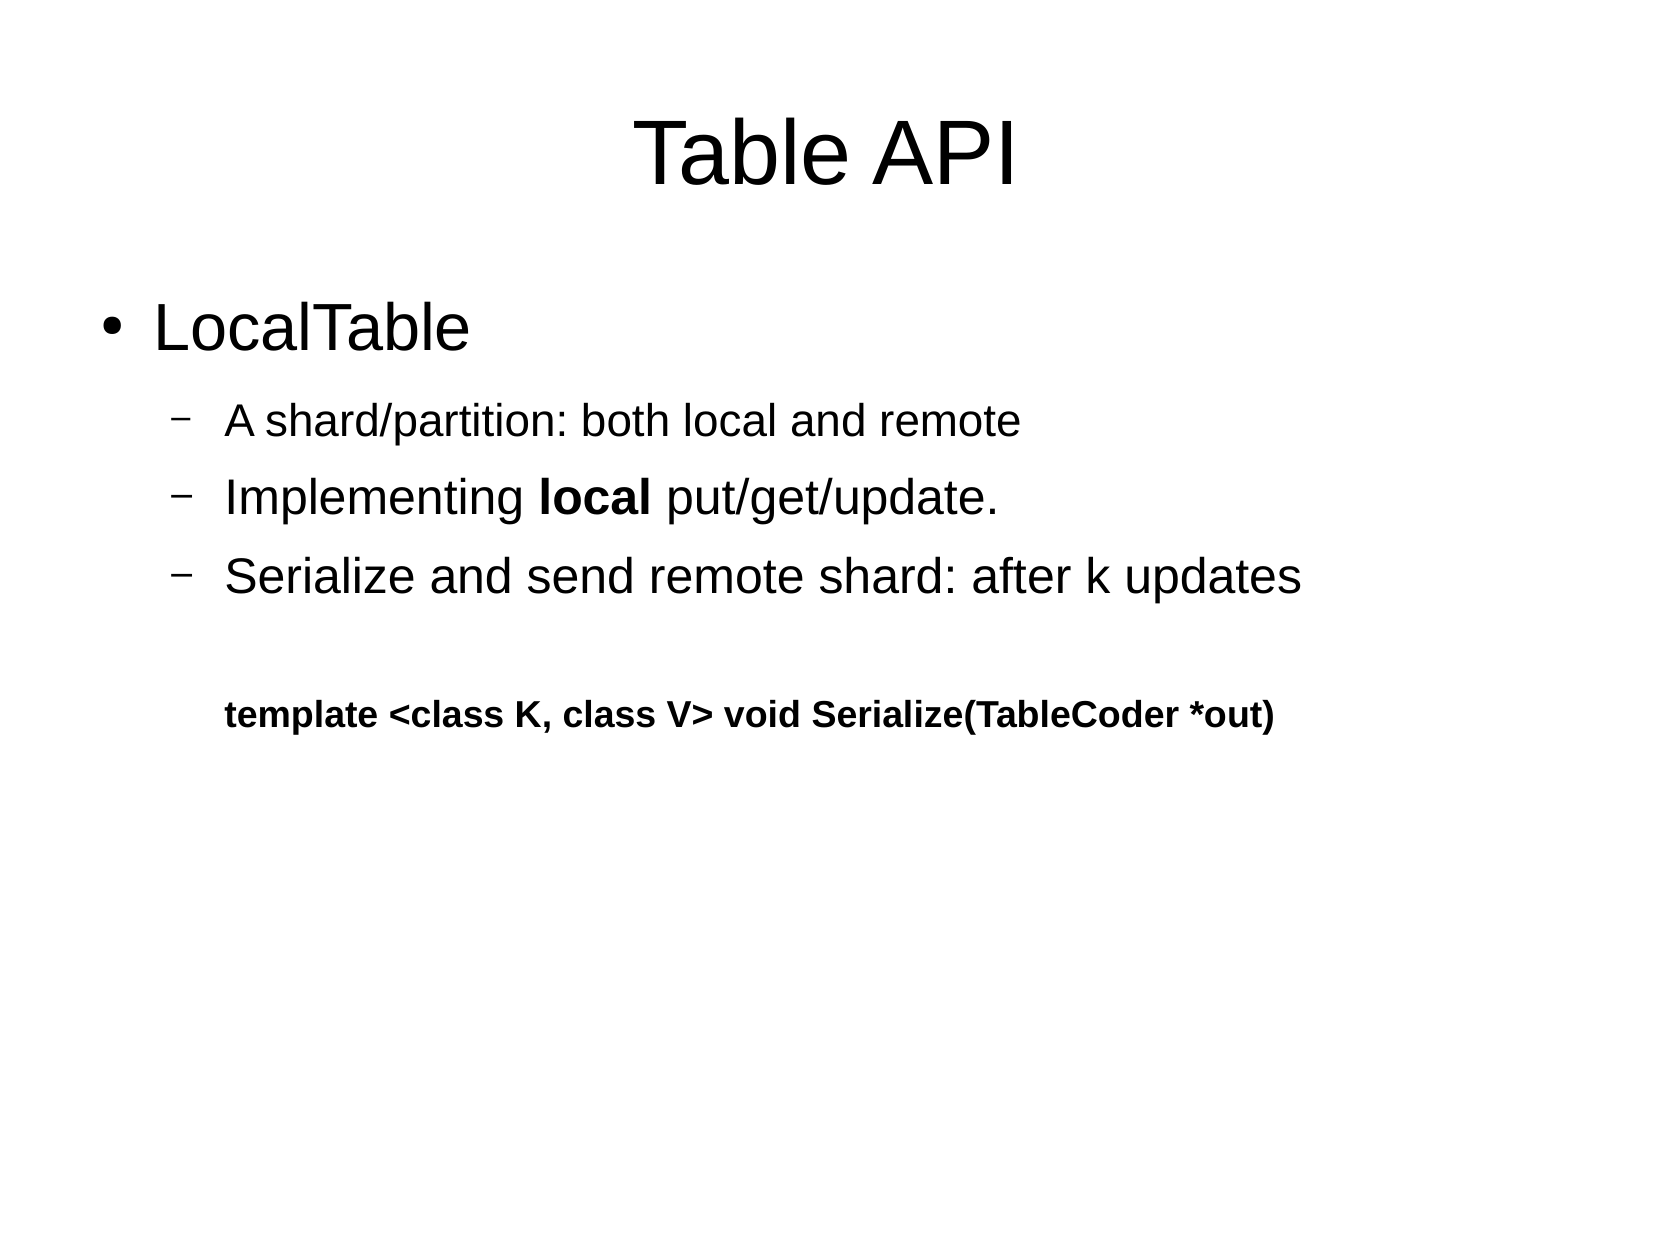

# Table API
LocalTable
A shard/partition: both local and remote
Implementing local put/get/update.
Serialize and send remote shard: after k updates
template <class K, class V> void Serialize(TableCoder *out)